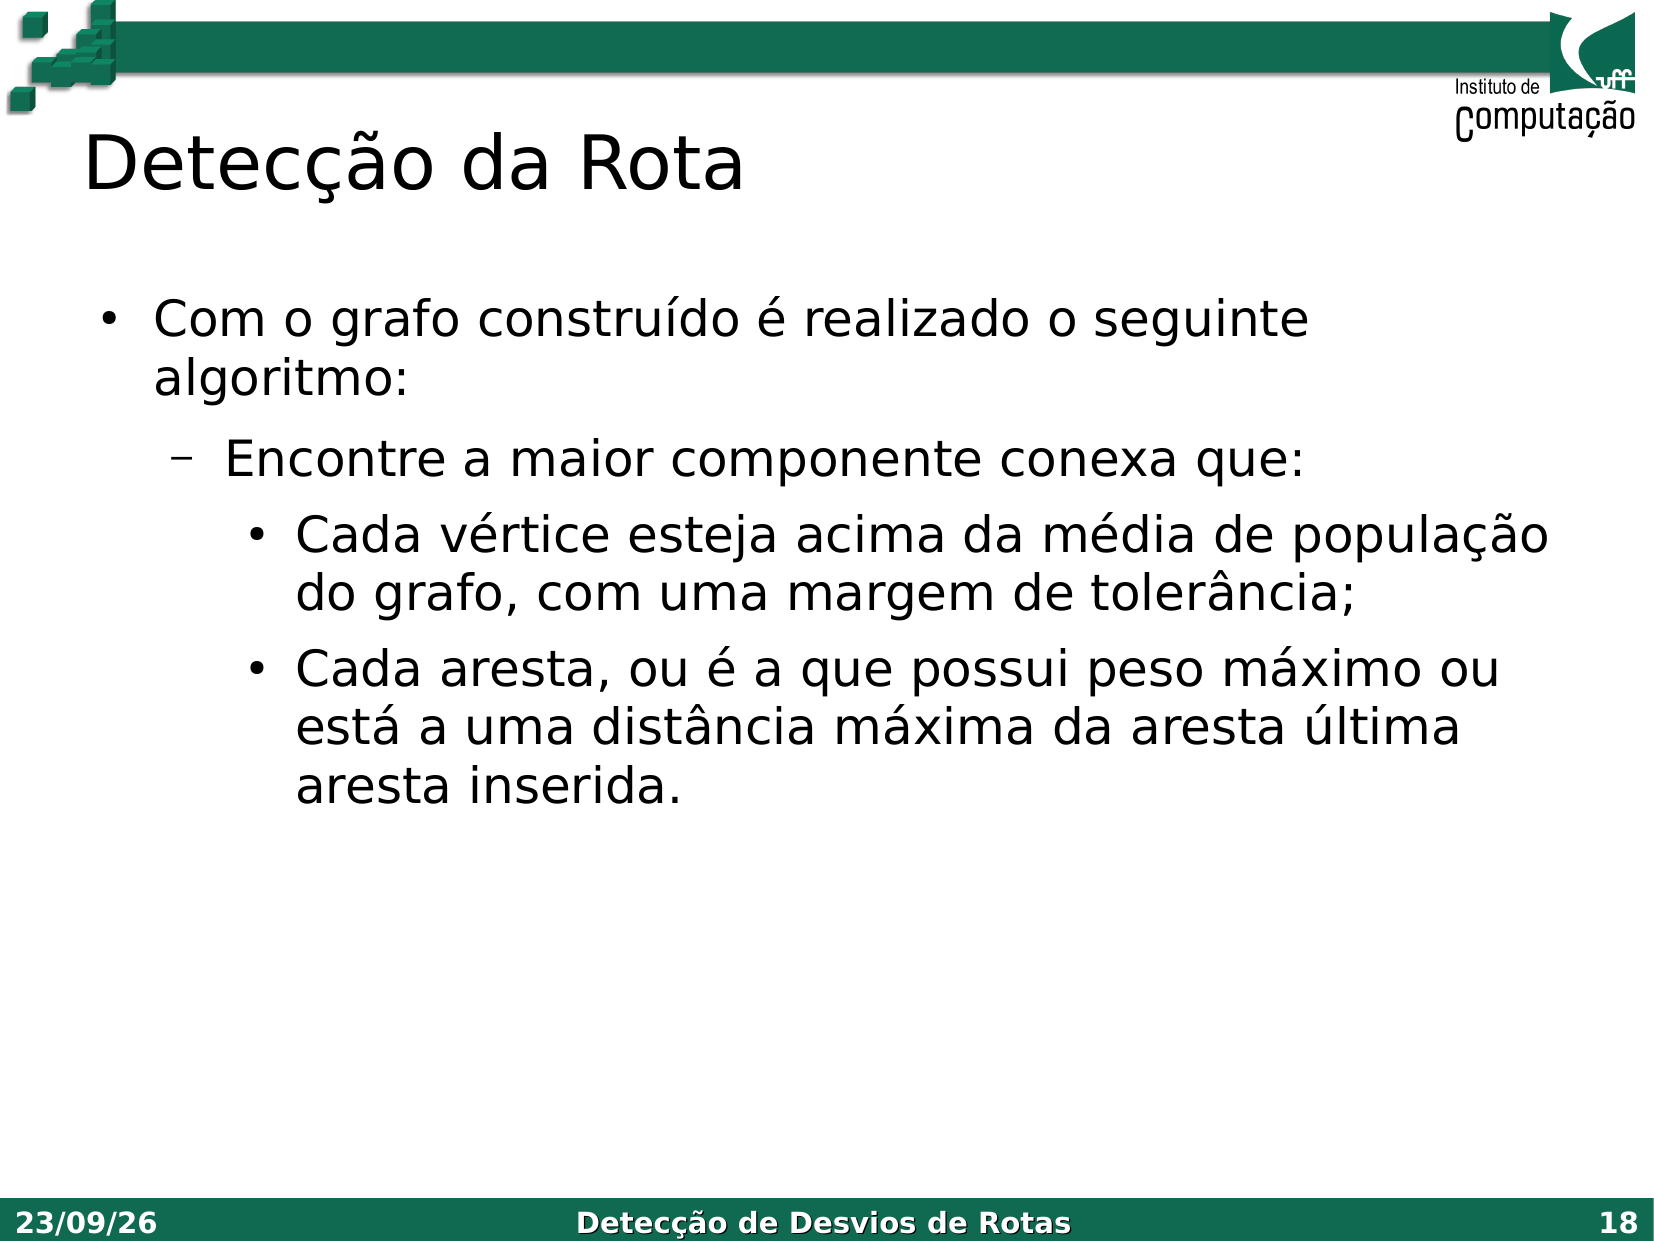

# Detecção da Rota
Com o grafo construído é realizado o seguinte algoritmo:
Encontre a maior componente conexa que:
Cada vértice esteja acima da média de população do grafo, com uma margem de tolerância;
Cada aresta, ou é a que possui peso máximo ou está a uma distância máxima da aresta última aresta inserida.